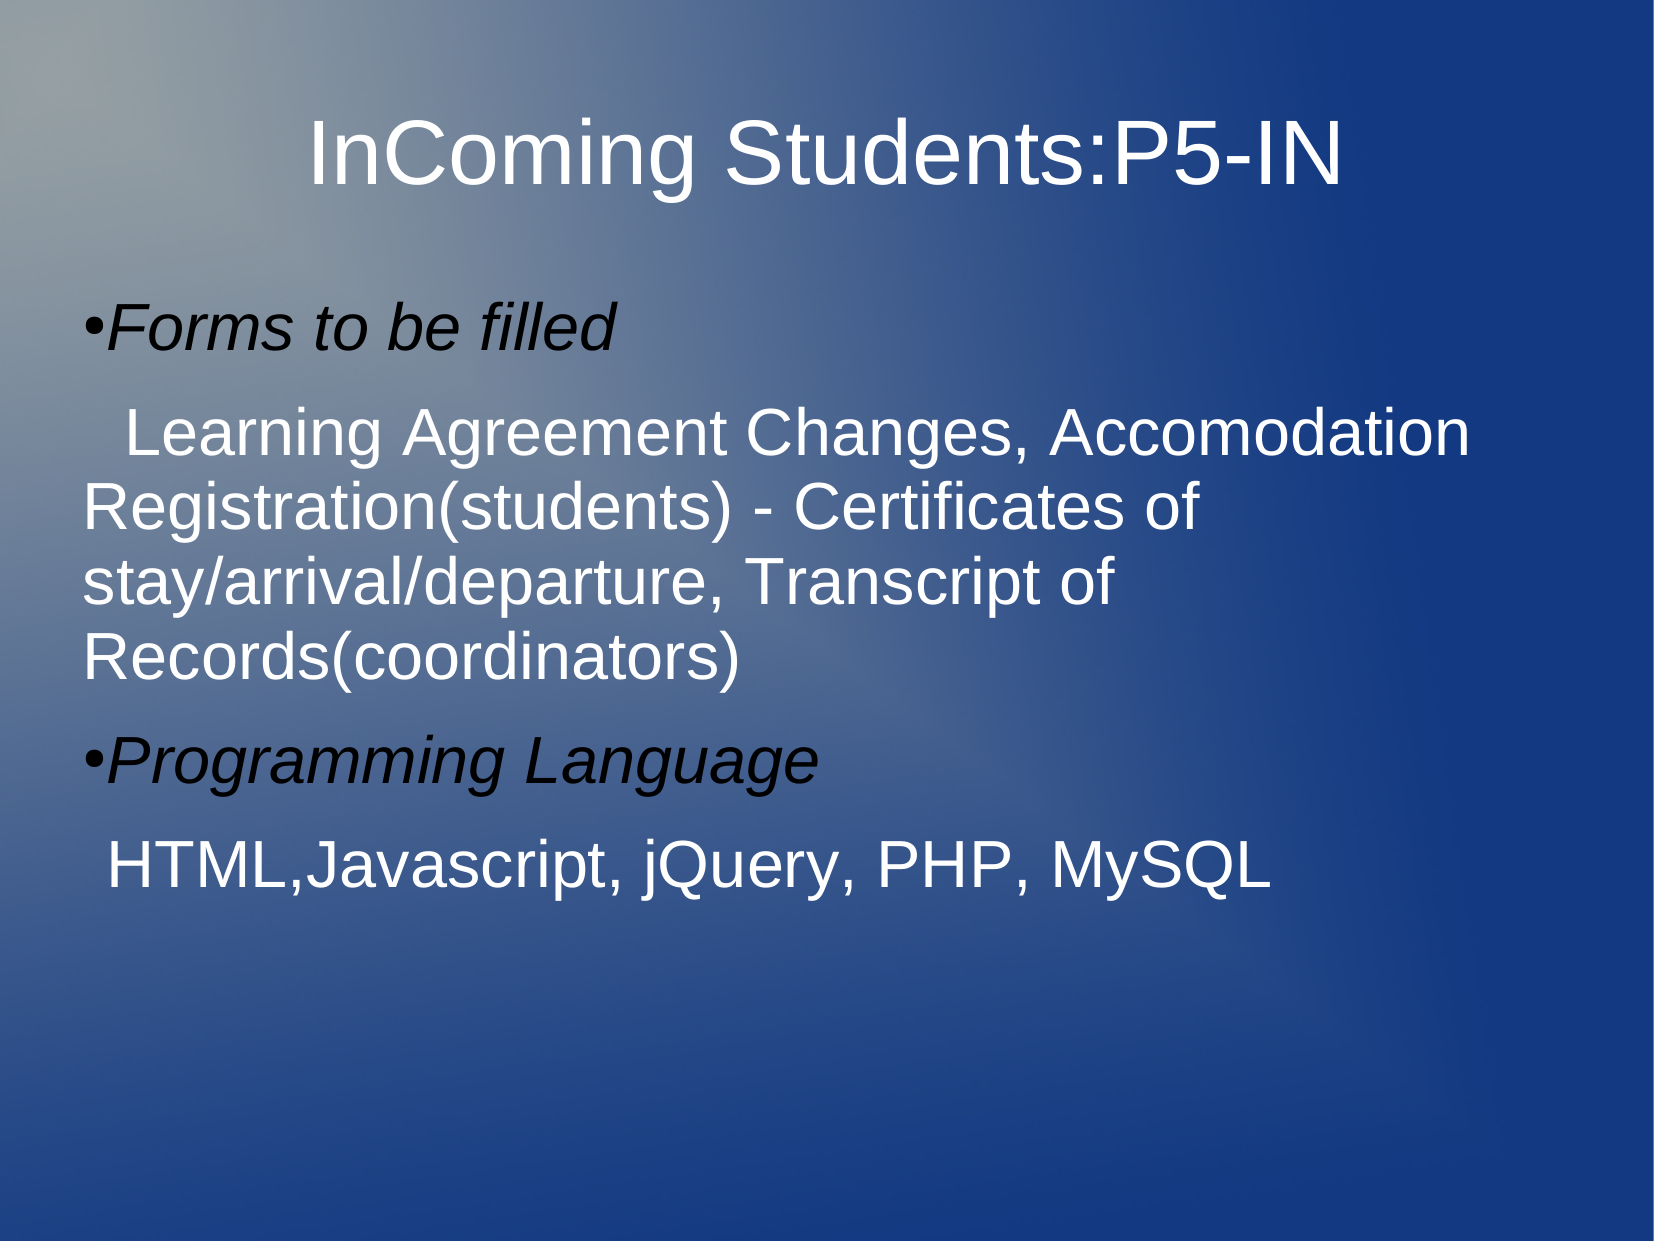

# InComing Students:P5-IN
Forms to be filled
 Learning Agreement Changes, Accomodation Registration(students) - Certificates of stay/arrival/departure, Transcript of Records(coordinators)
Programming Language
HTML,Javascript, jQuery, PHP, MySQL